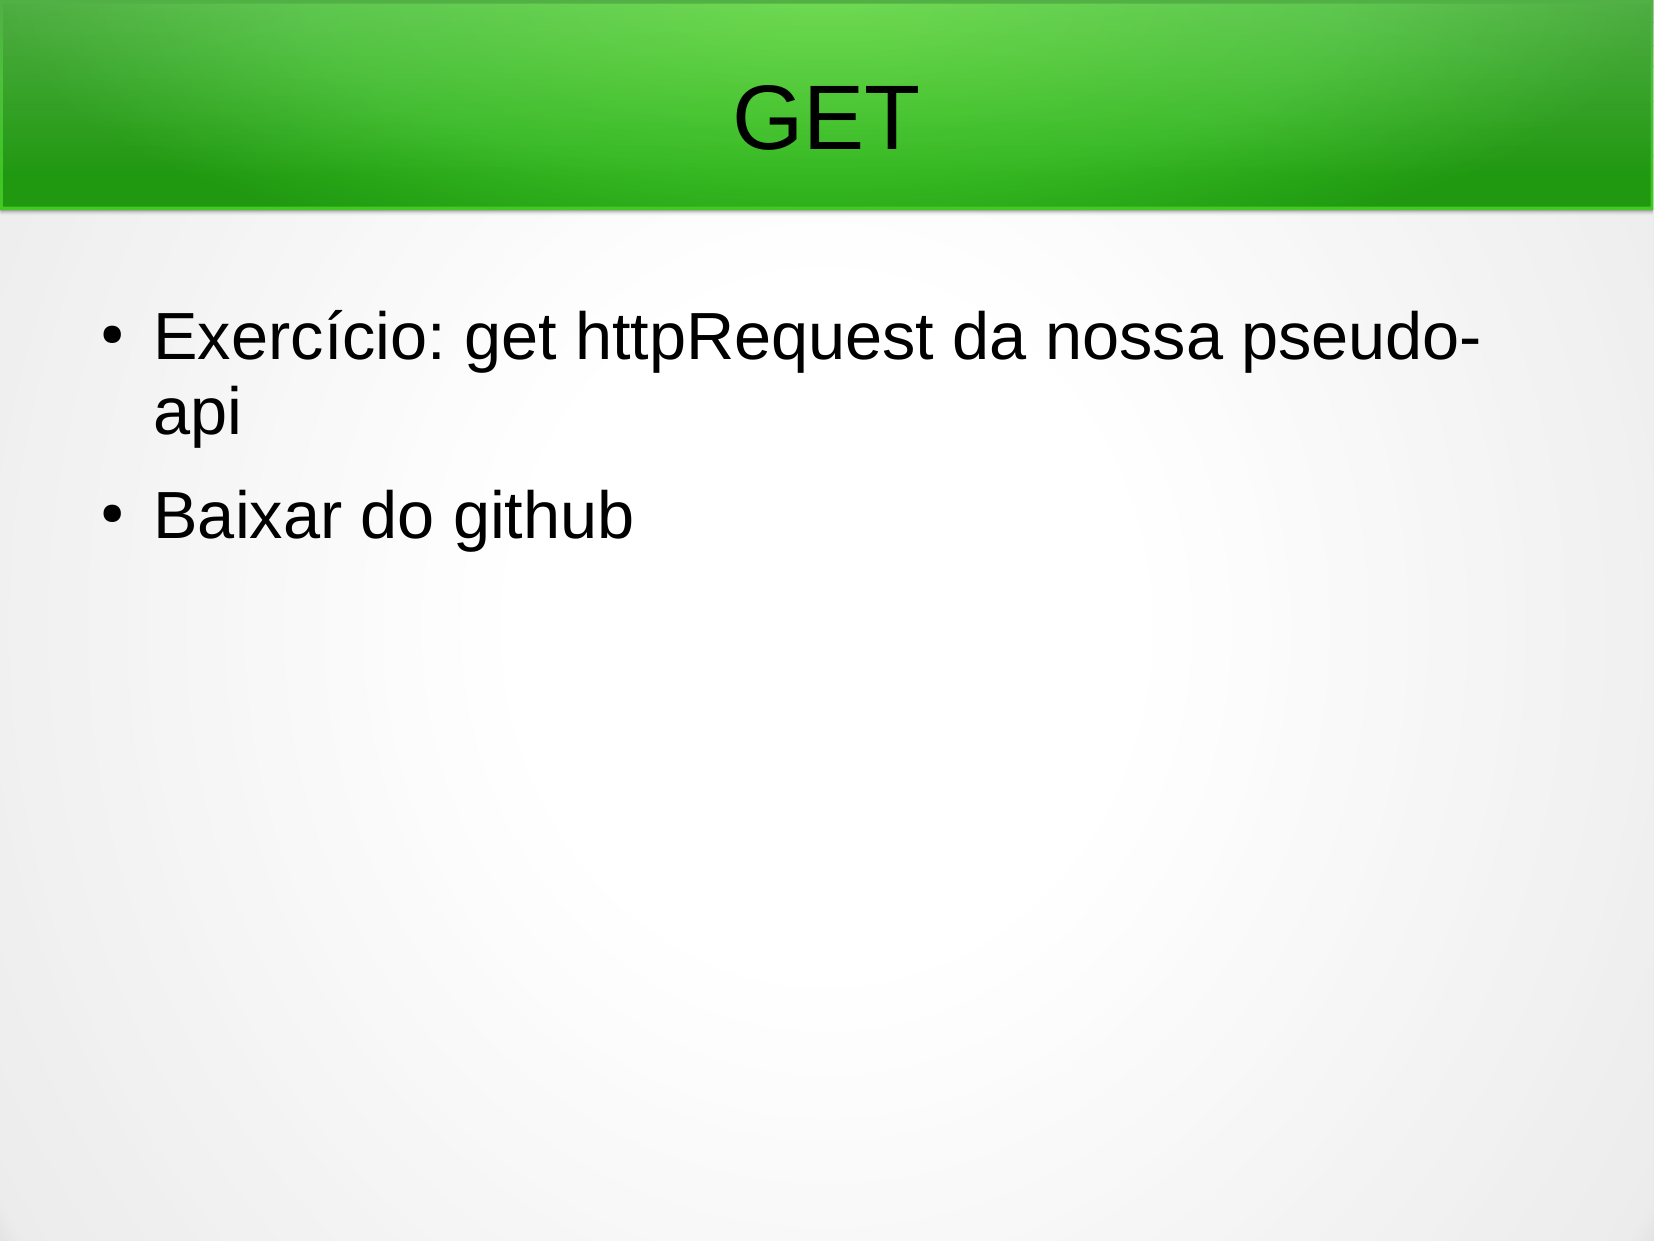

# GET
Exercício: get httpRequest da nossa pseudo-api
Baixar do github